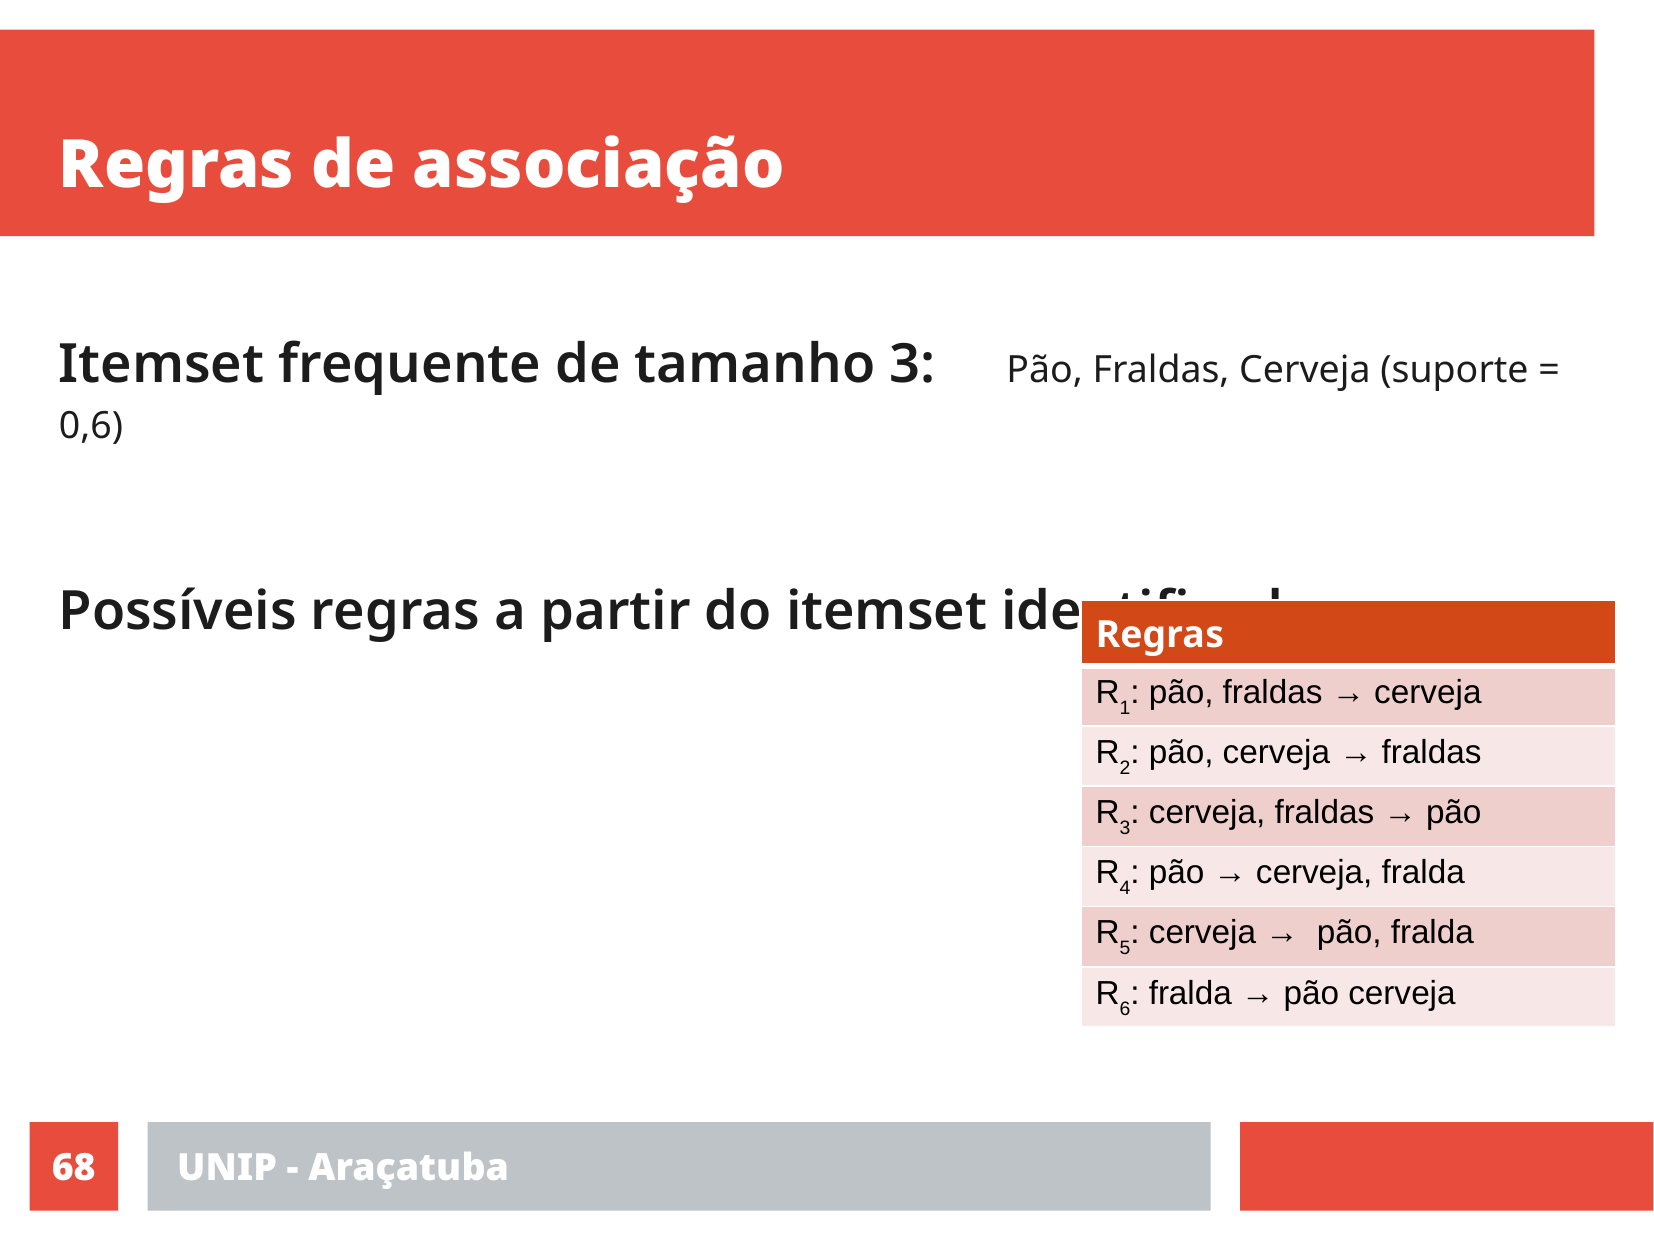

# Regras de associação
Itemset frequente de tamanho 3: Pão, Fraldas, Cerveja (suporte = 0,6)
Possíveis regras a partir do itemset identificado:
| Regras |
| --- |
| R1: pão, fraldas → cerveja |
| R2: pão, cerveja → fraldas |
| R3: cerveja, fraldas → pão |
| R4: pão → cerveja, fralda |
| R5: cerveja → pão, fralda |
| R6: fralda → pão cerveja |
68
UNIP - Araçatuba